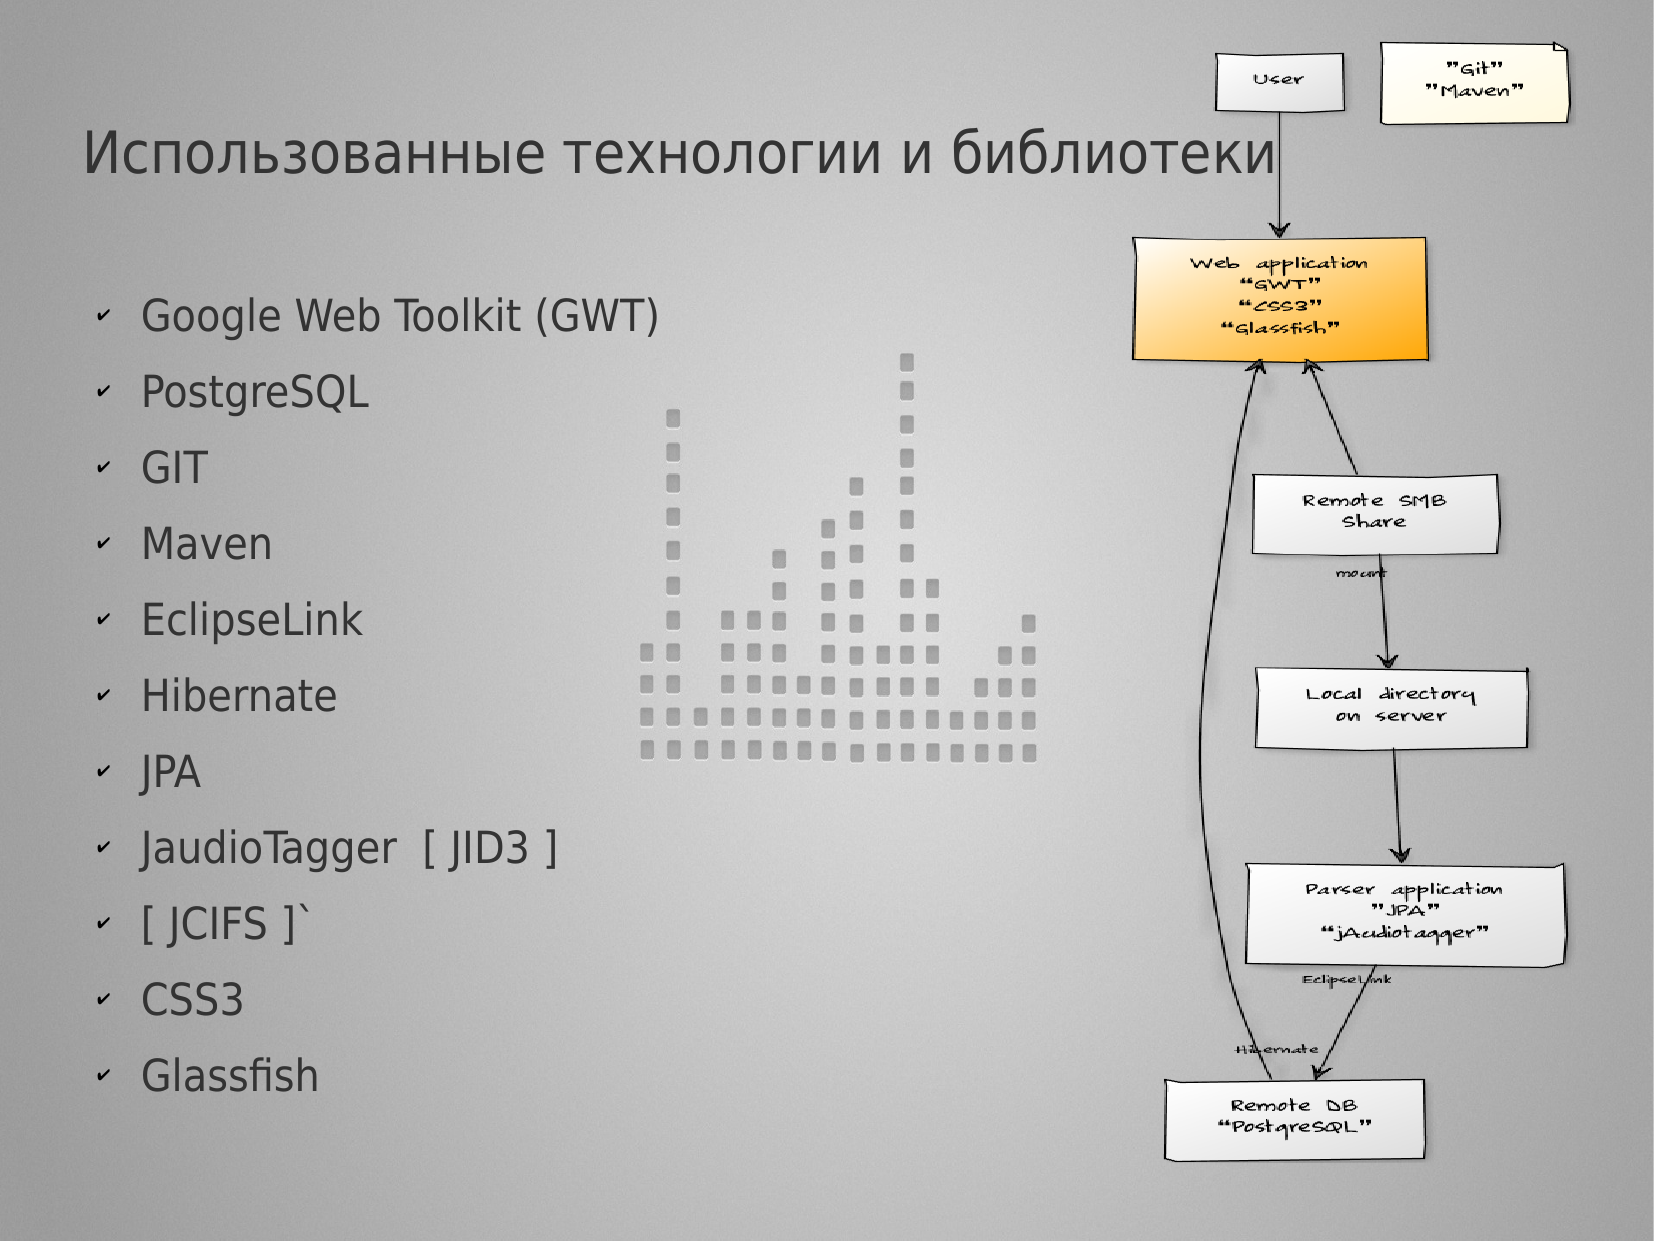

Использованные технологии и библиотеки
# Google Web Toolkit (GWT)
PostgreSQL
GIT
Maven
EclipseLink
Hibernate
JPA
JaudioTagger [ JID3 ]
[ JCIFS ]`
CSS3
Glassfish